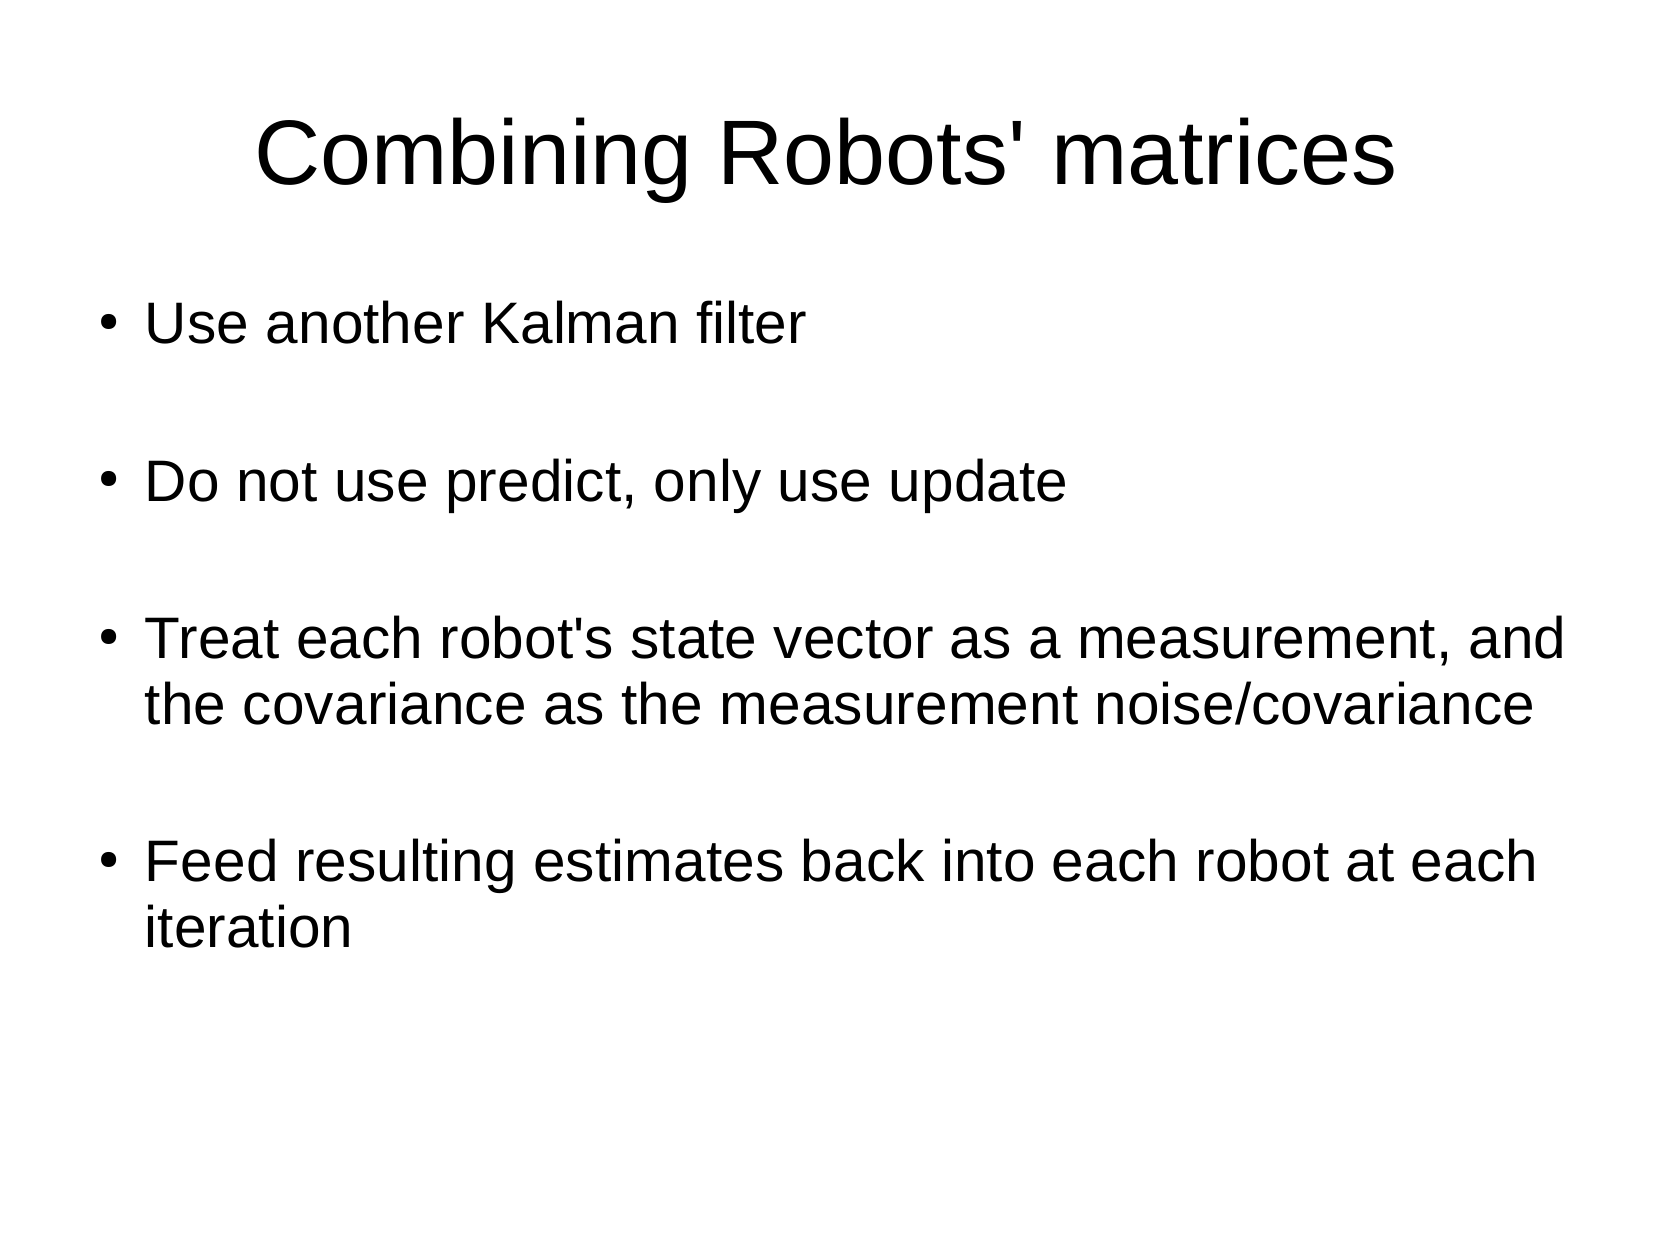

# Combining Robots' matrices
Use another Kalman filter
Do not use predict, only use update
Treat each robot's state vector as a measurement, and the covariance as the measurement noise/covariance
Feed resulting estimates back into each robot at each iteration